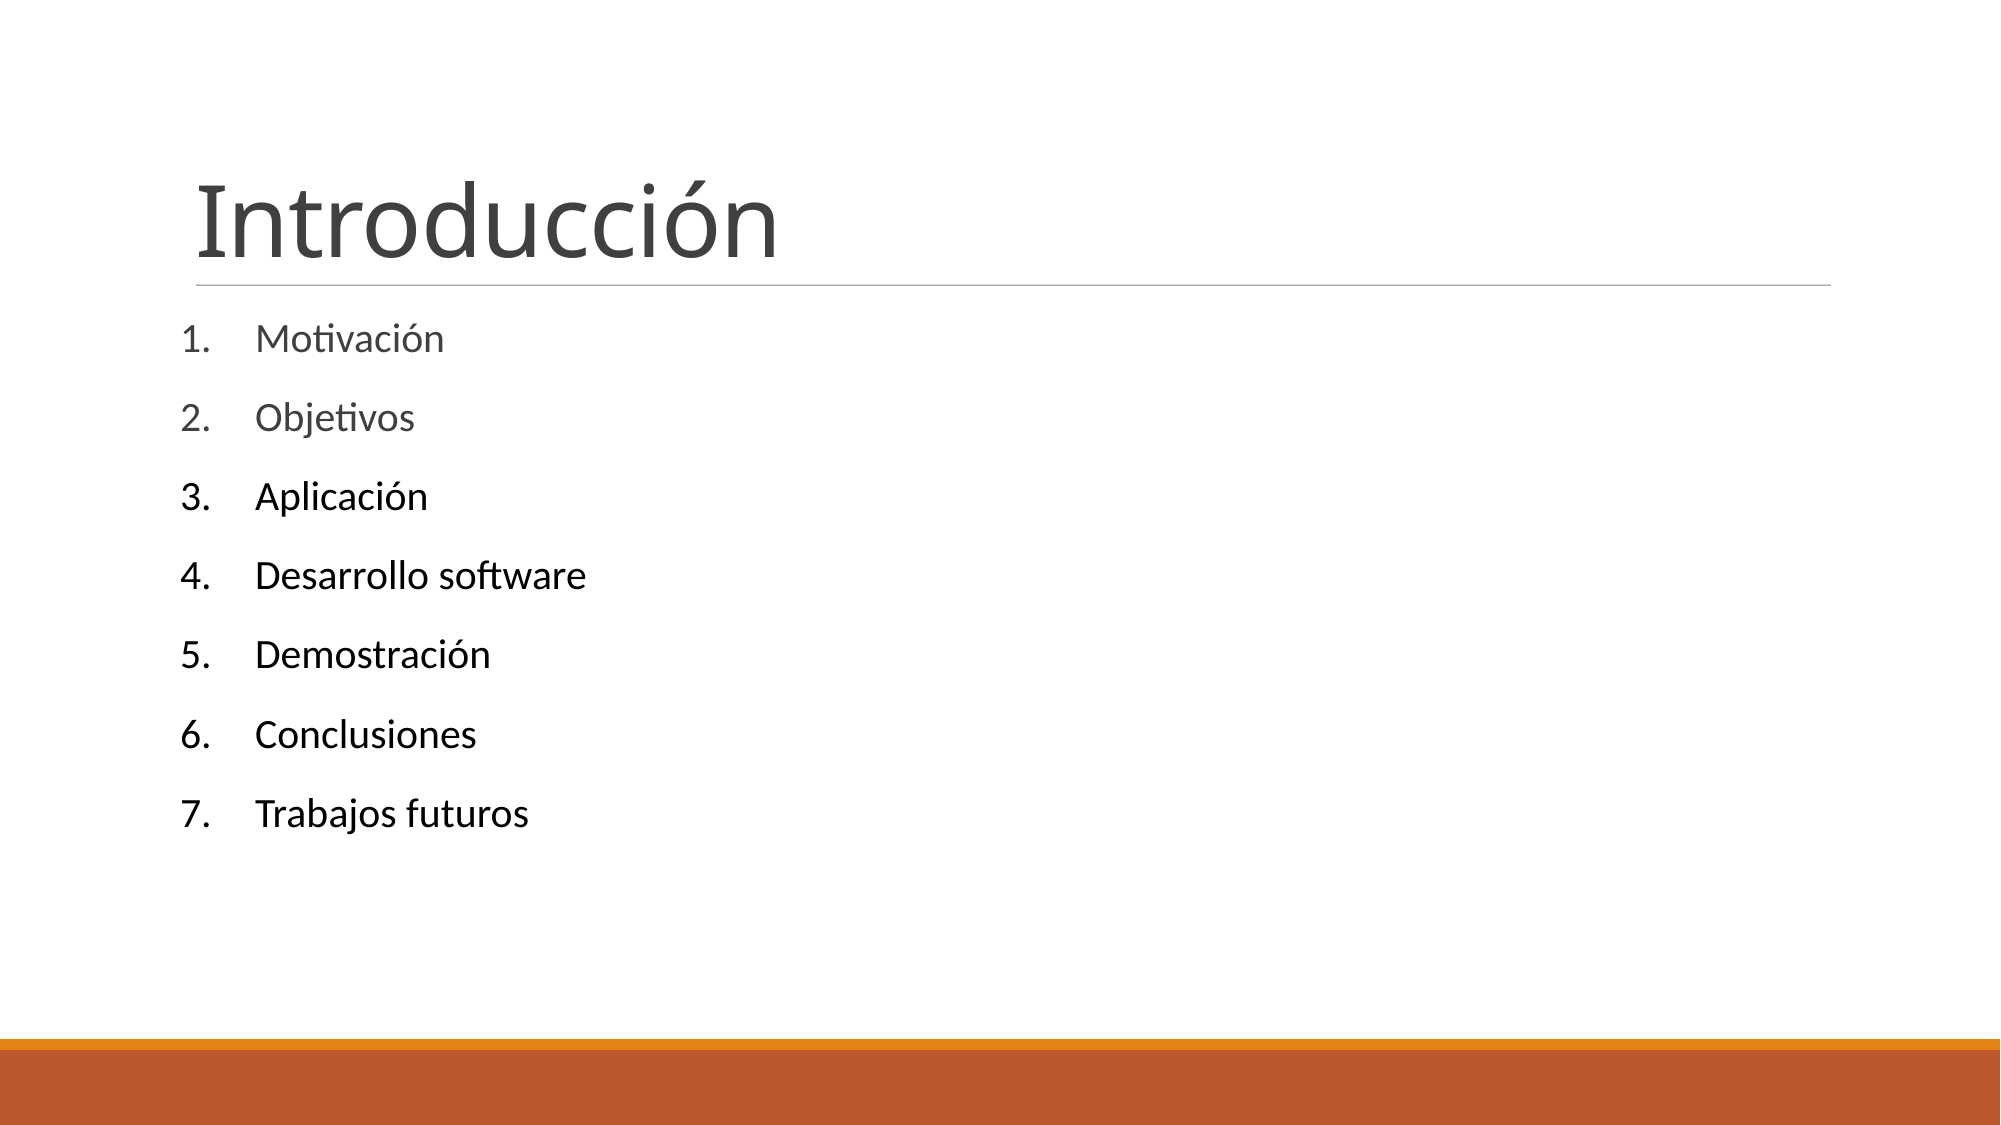

# Introducción
Motivación
Objetivos
Aplicación
Desarrollo software
Demostración
Conclusiones
Trabajos futuros